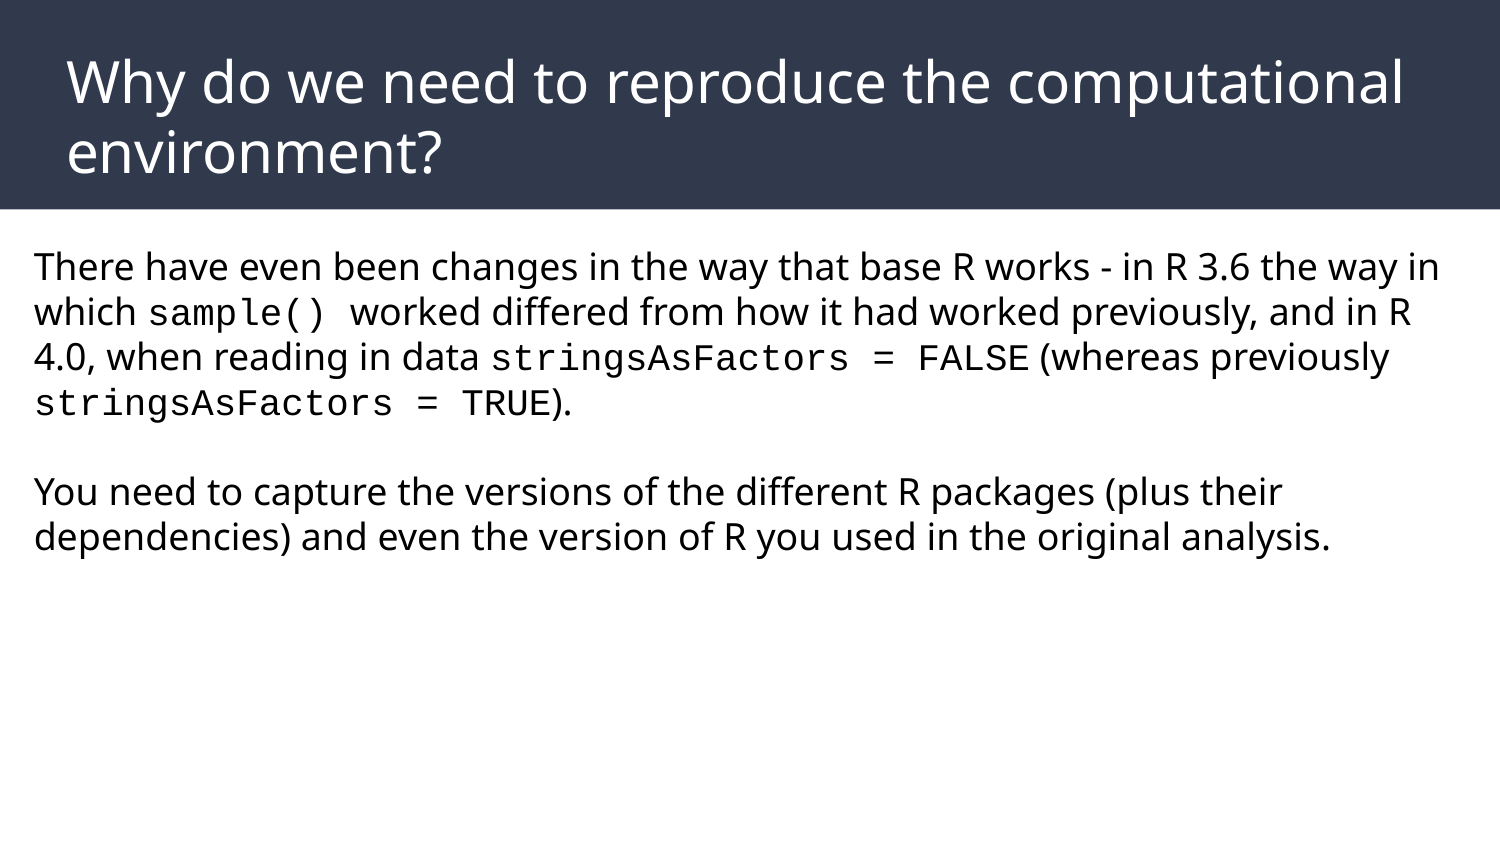

# Why do we need to reproduce the computational environment?
There have even been changes in the way that base R works - in R 3.6 the way in which sample() worked differed from how it had worked previously, and in R 4.0, when reading in data stringsAsFactors = FALSE (whereas previously stringsAsFactors = TRUE).
You need to capture the versions of the different R packages (plus their dependencies) and even the version of R you used in the original analysis.